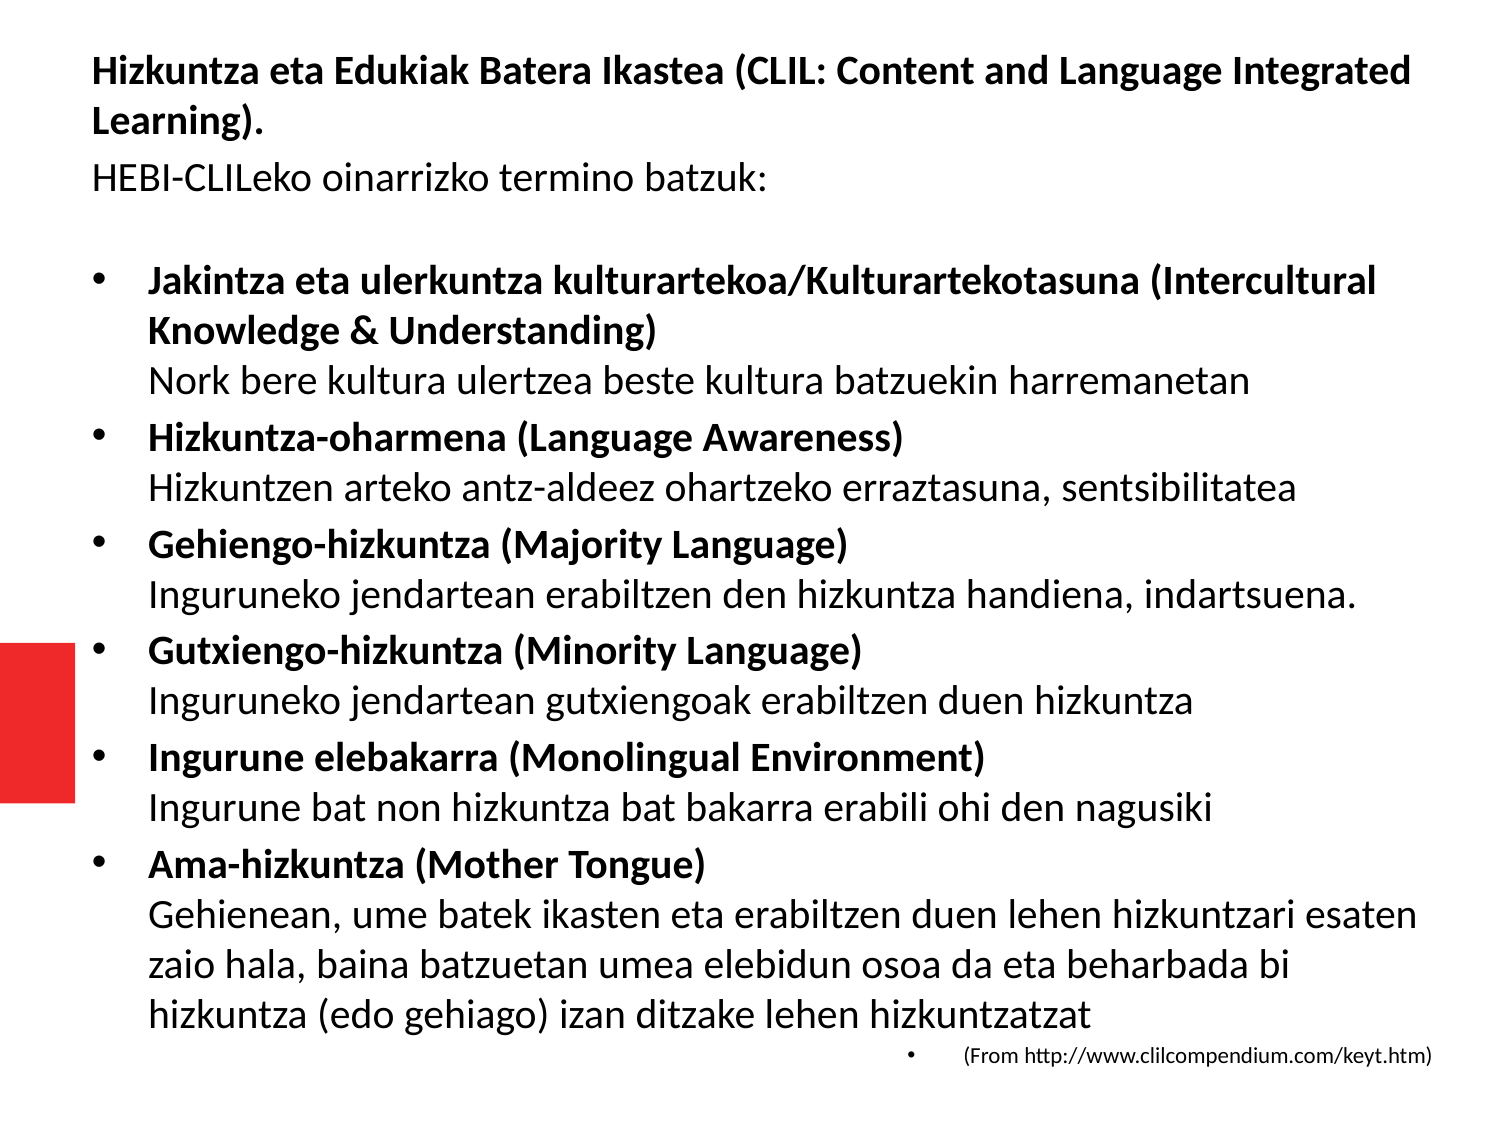

# Hizkuntza eta Edukiak Batera Ikastea (CLIL: Content and Language Integrated Learning).
HEBI-CLILeko oinarrizko termino batzuk:
Jakintza eta ulerkuntza kulturartekoa/Kulturartekotasuna (Intercultural Knowledge & Understanding)
Nork bere kultura ulertzea beste kultura batzuekin harremanetan
Hizkuntza-oharmena (Language Awareness)
Hizkuntzen arteko antz-aldeez ohartzeko erraztasuna, sentsibilitatea
Gehiengo-hizkuntza (Majority Language)
Inguruneko jendartean erabiltzen den hizkuntza handiena, indartsuena.
Gutxiengo-hizkuntza (Minority Language)
Inguruneko jendartean gutxiengoak erabiltzen duen hizkuntza
Ingurune elebakarra (Monolingual Environment)
Ingurune bat non hizkuntza bat bakarra erabili ohi den nagusiki
Ama-hizkuntza (Mother Tongue)
Gehienean, ume batek ikasten eta erabiltzen duen lehen hizkuntzari esaten zaio hala, baina batzuetan umea elebidun osoa da eta beharbada bi hizkuntza (edo gehiago) izan ditzake lehen hizkuntzatzat
(From http://www.clilcompendium.com/keyt.htm)